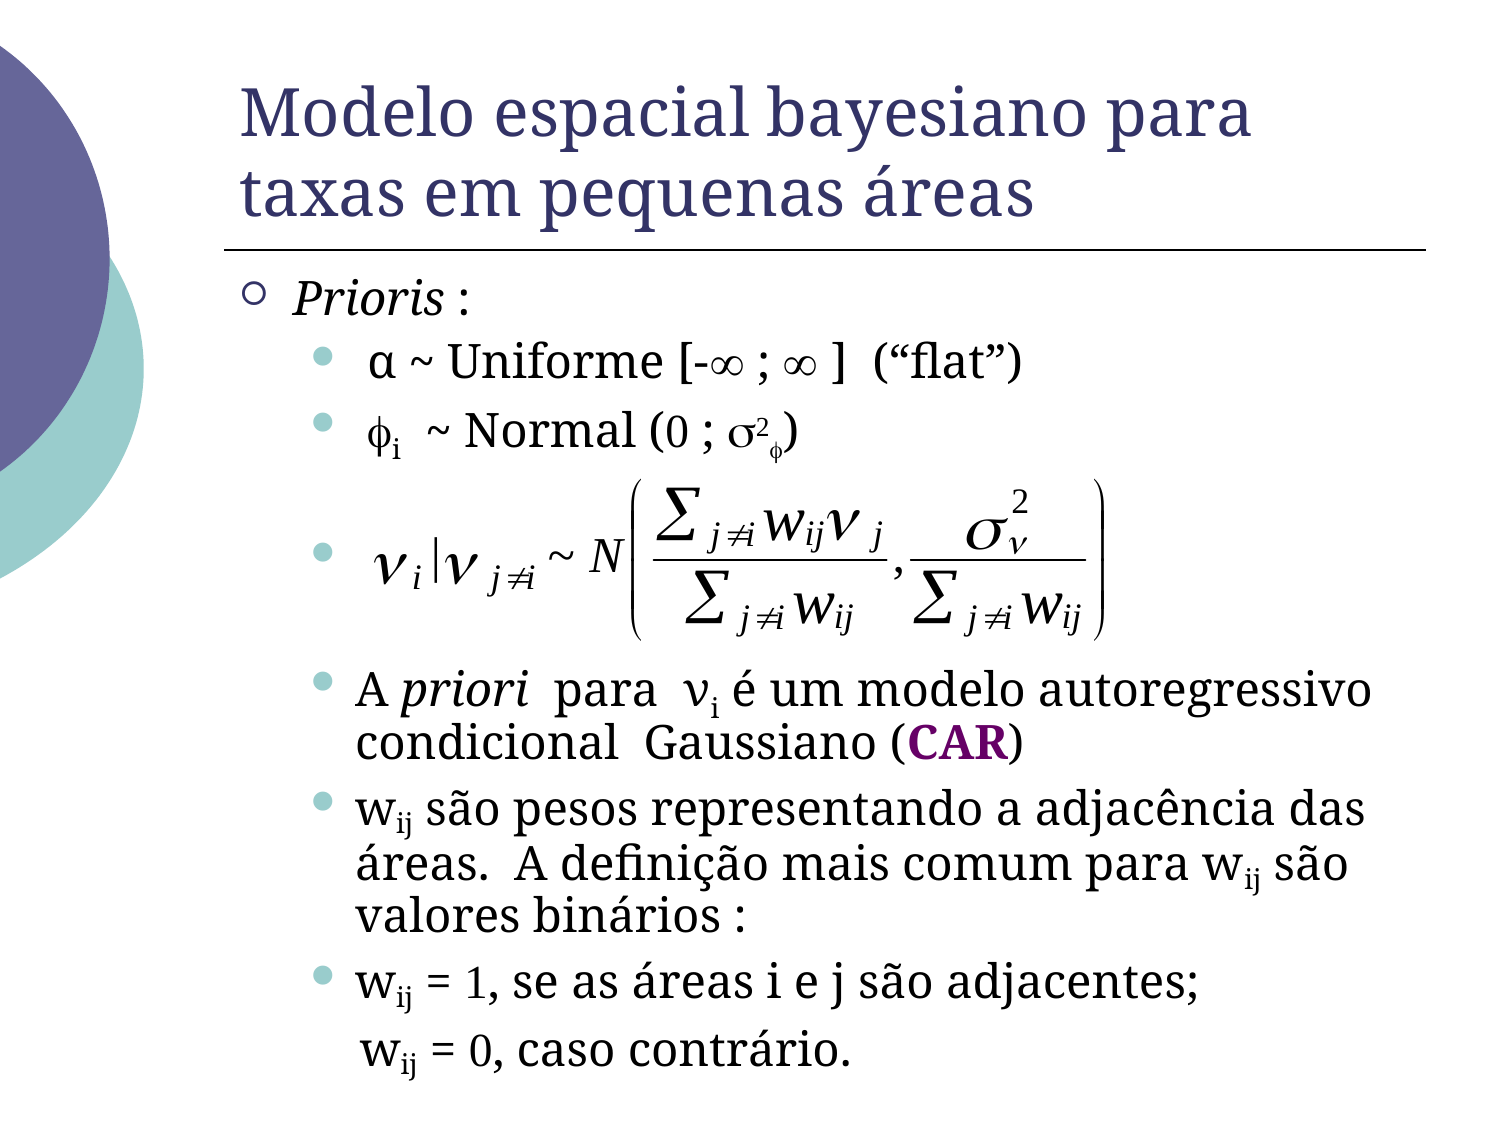

# Modelo espacial bayesiano para taxas em pequenas áreas
Prioris :
 α ~ Uniforme [- ;  ] (“flat”)
 i ~ Normal (0 ; 2)
A priori para νi é um modelo autoregressivo condicional Gaussiano (CAR)
wij são pesos representando a adjacência das áreas. A definição mais comum para wij são valores binários :
wij = 1, se as áreas i e j são adjacentes;
 wij = 0, caso contrário.